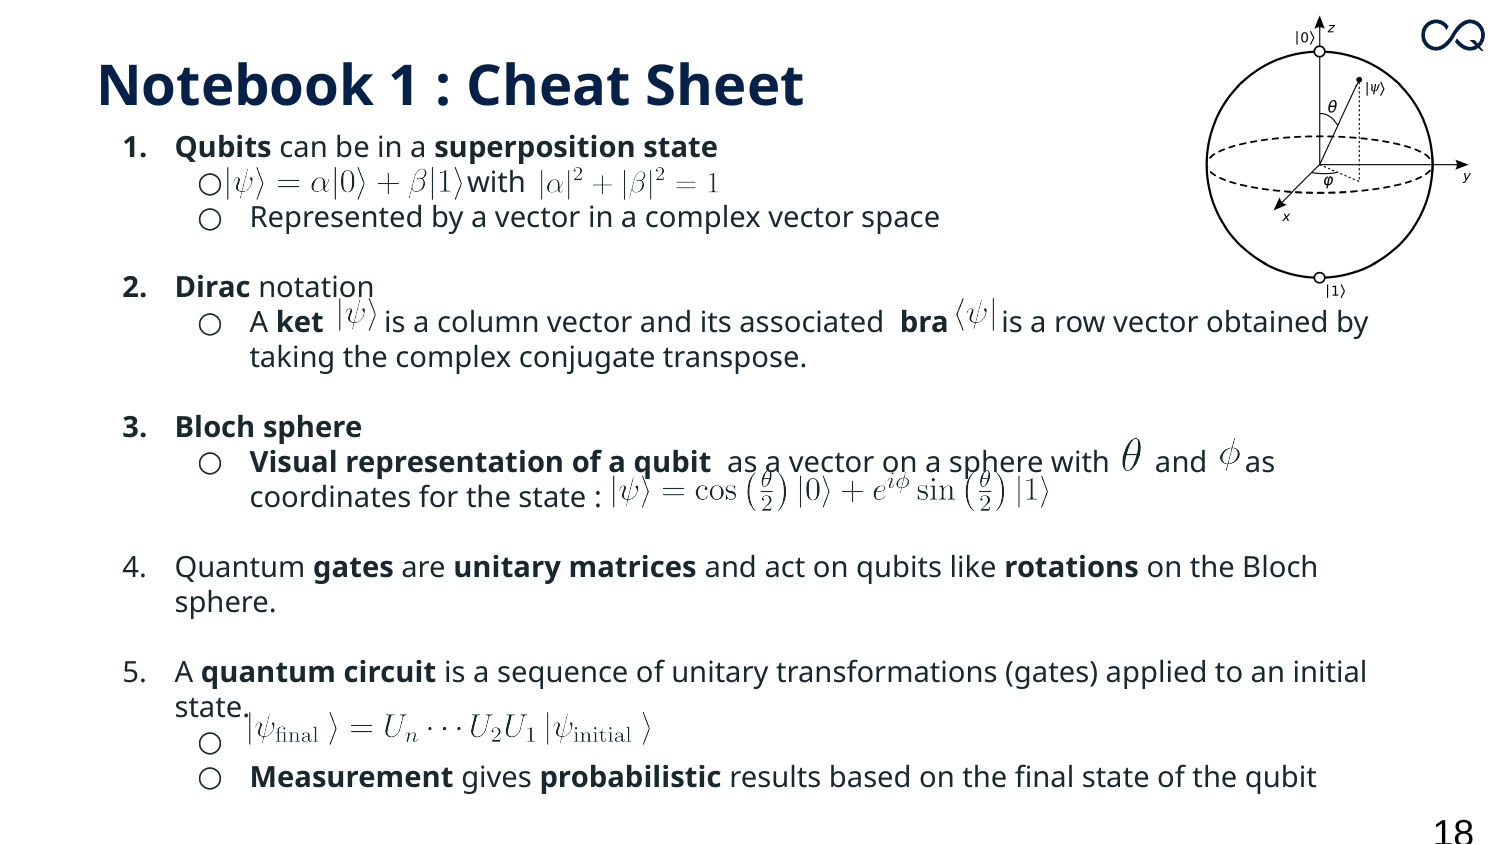

# Notebook 1 : Cheat Sheet
Qubits can be in a superposition state
 with
Represented by a vector in a complex vector space
Dirac notation
A ket is a column vector and its associated bra is a row vector obtained by taking the complex conjugate transpose.
Bloch sphere
Visual representation of a qubit as a vector on a sphere with and as coordinates for the state :
Quantum gates are unitary matrices and act on qubits like rotations on the Bloch sphere.
A quantum circuit is a sequence of unitary transformations (gates) applied to an initial state.
Measurement gives probabilistic results based on the final state of the qubit